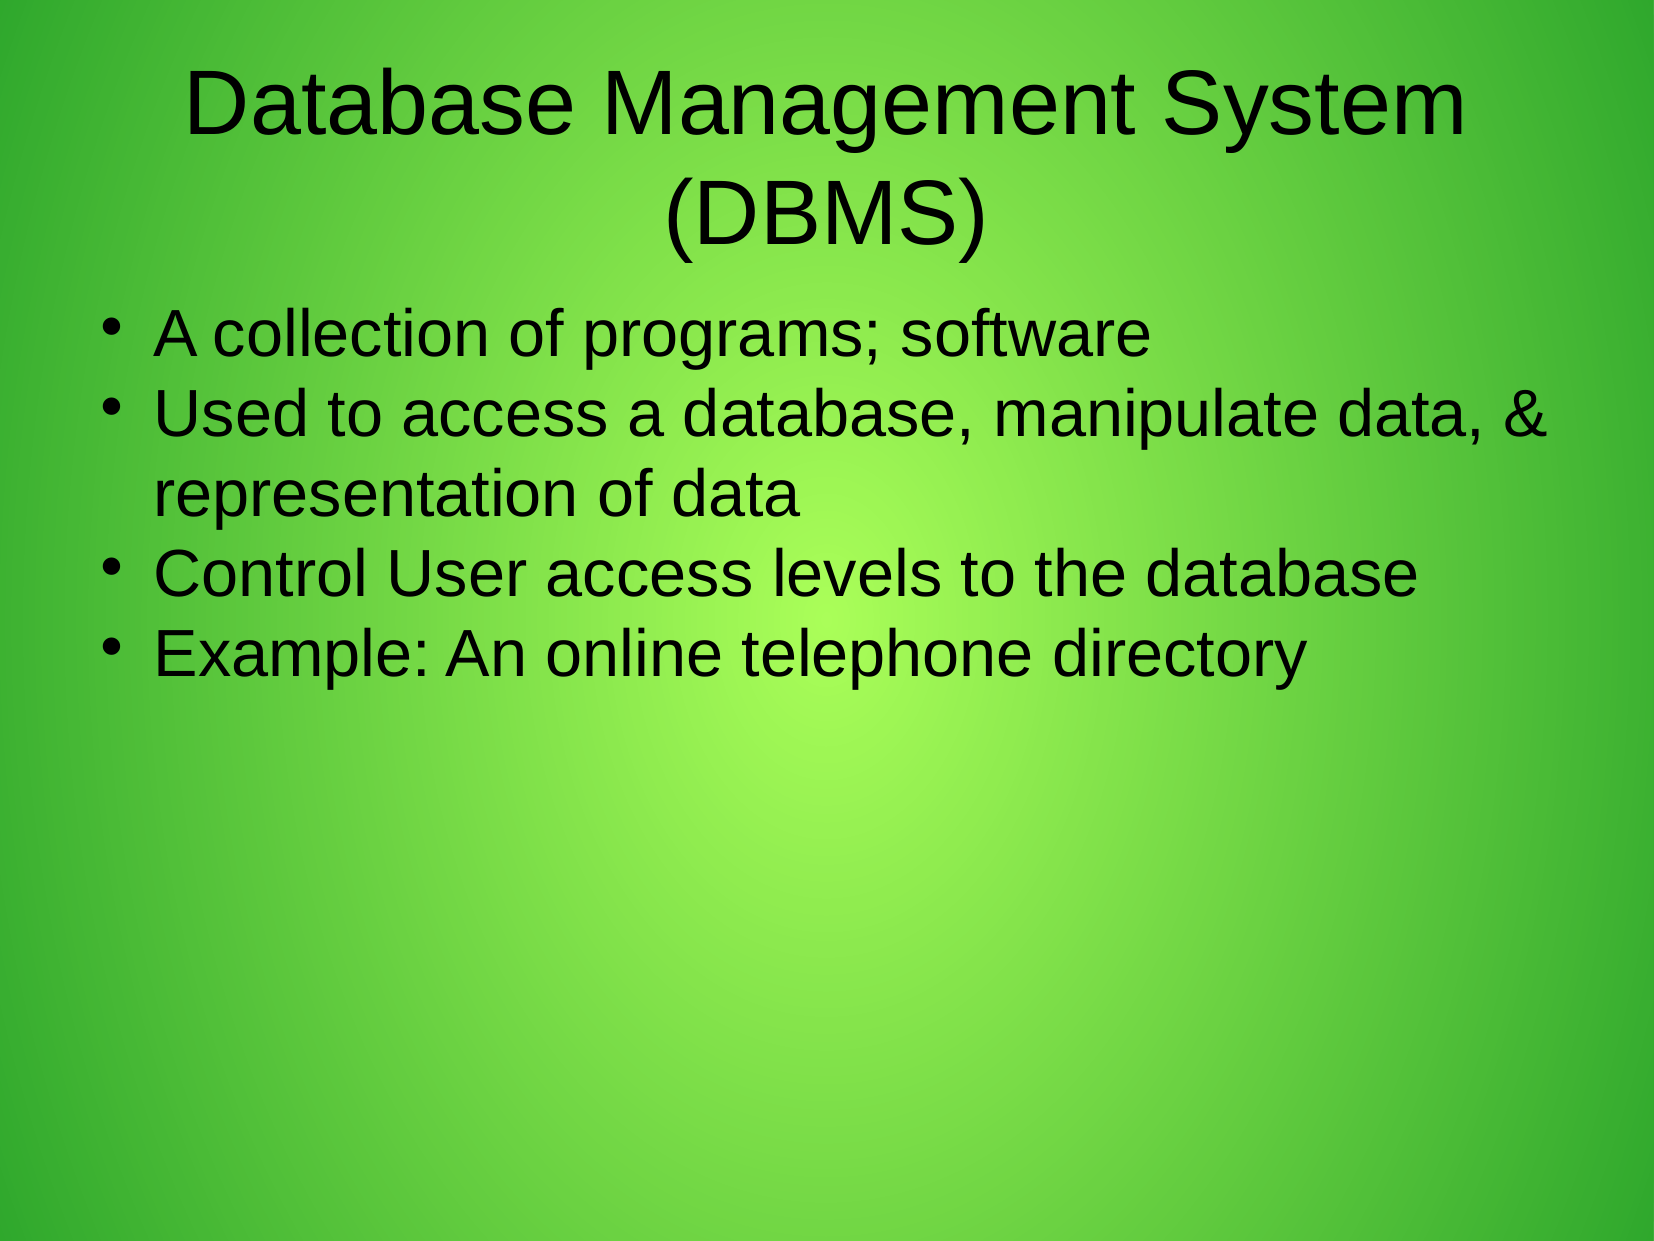

Database Management System (DBMS)
A collection of programs; software
Used to access a database, manipulate data, & representation of data
Control User access levels to the database
Example: An online telephone directory